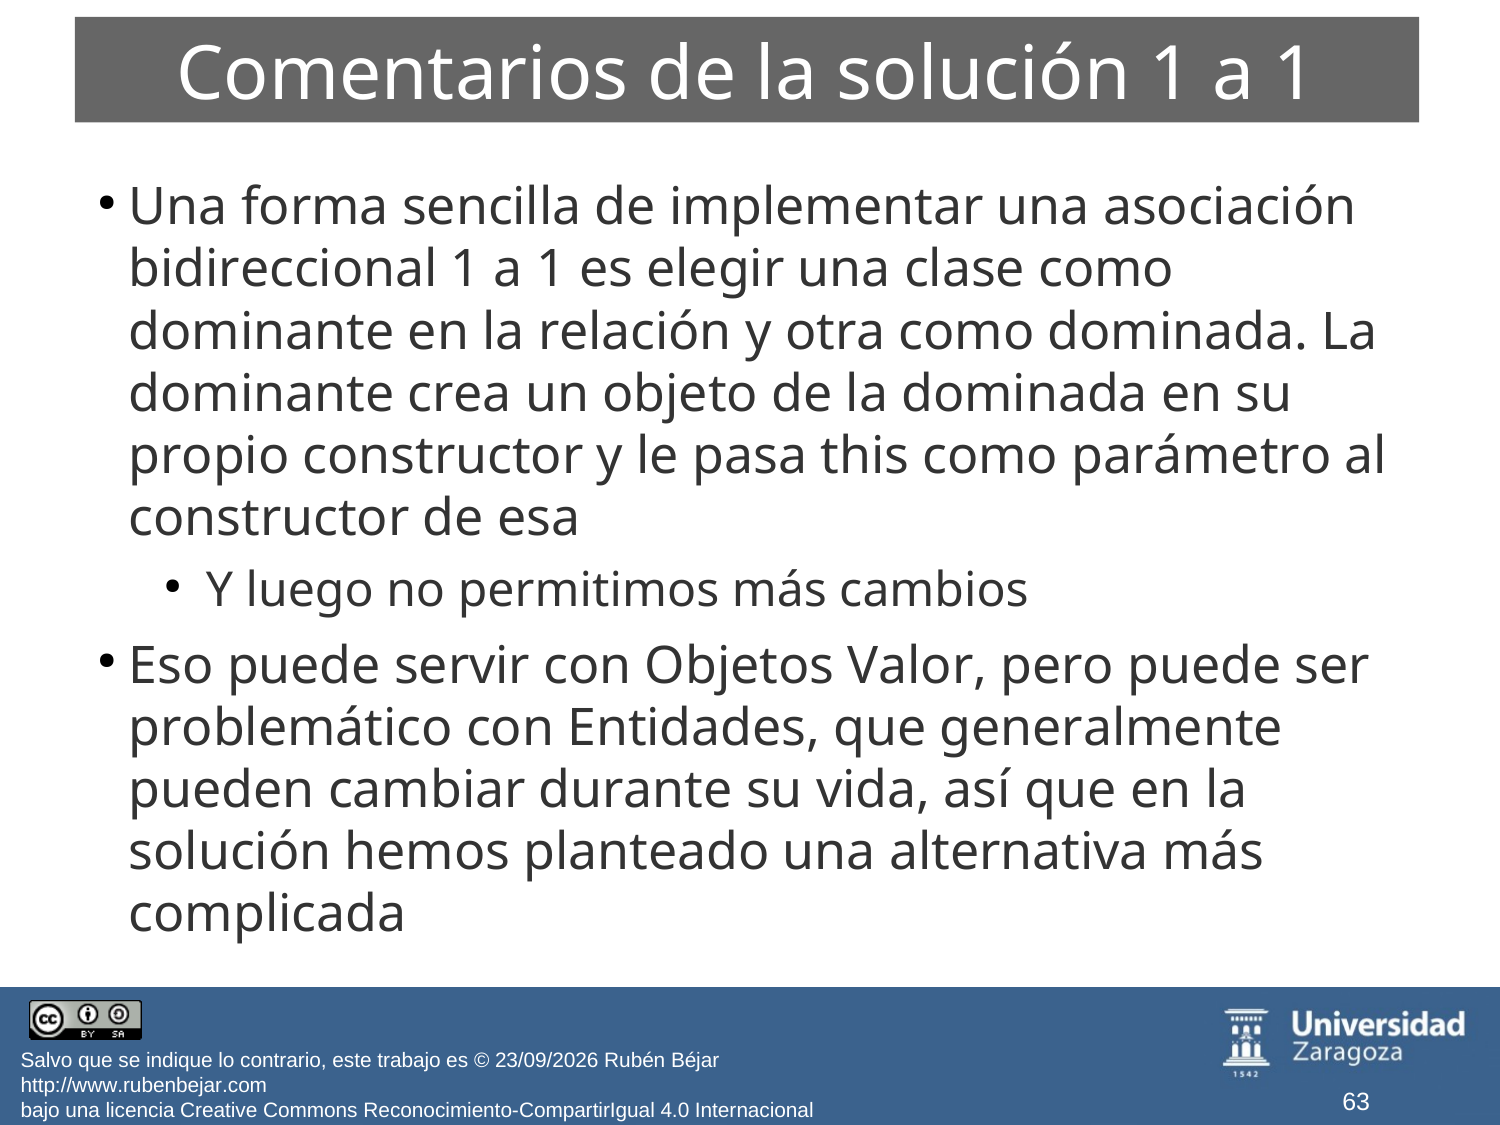

# Comentarios de la solución 1 a 1
Una forma sencilla de implementar una asociación bidireccional 1 a 1 es elegir una clase como dominante en la relación y otra como dominada. La dominante crea un objeto de la dominada en su propio constructor y le pasa this como parámetro al constructor de esa
Y luego no permitimos más cambios
Eso puede servir con Objetos Valor, pero puede ser problemático con Entidades, que generalmente pueden cambiar durante su vida, así que en la solución hemos planteado una alternativa más complicada